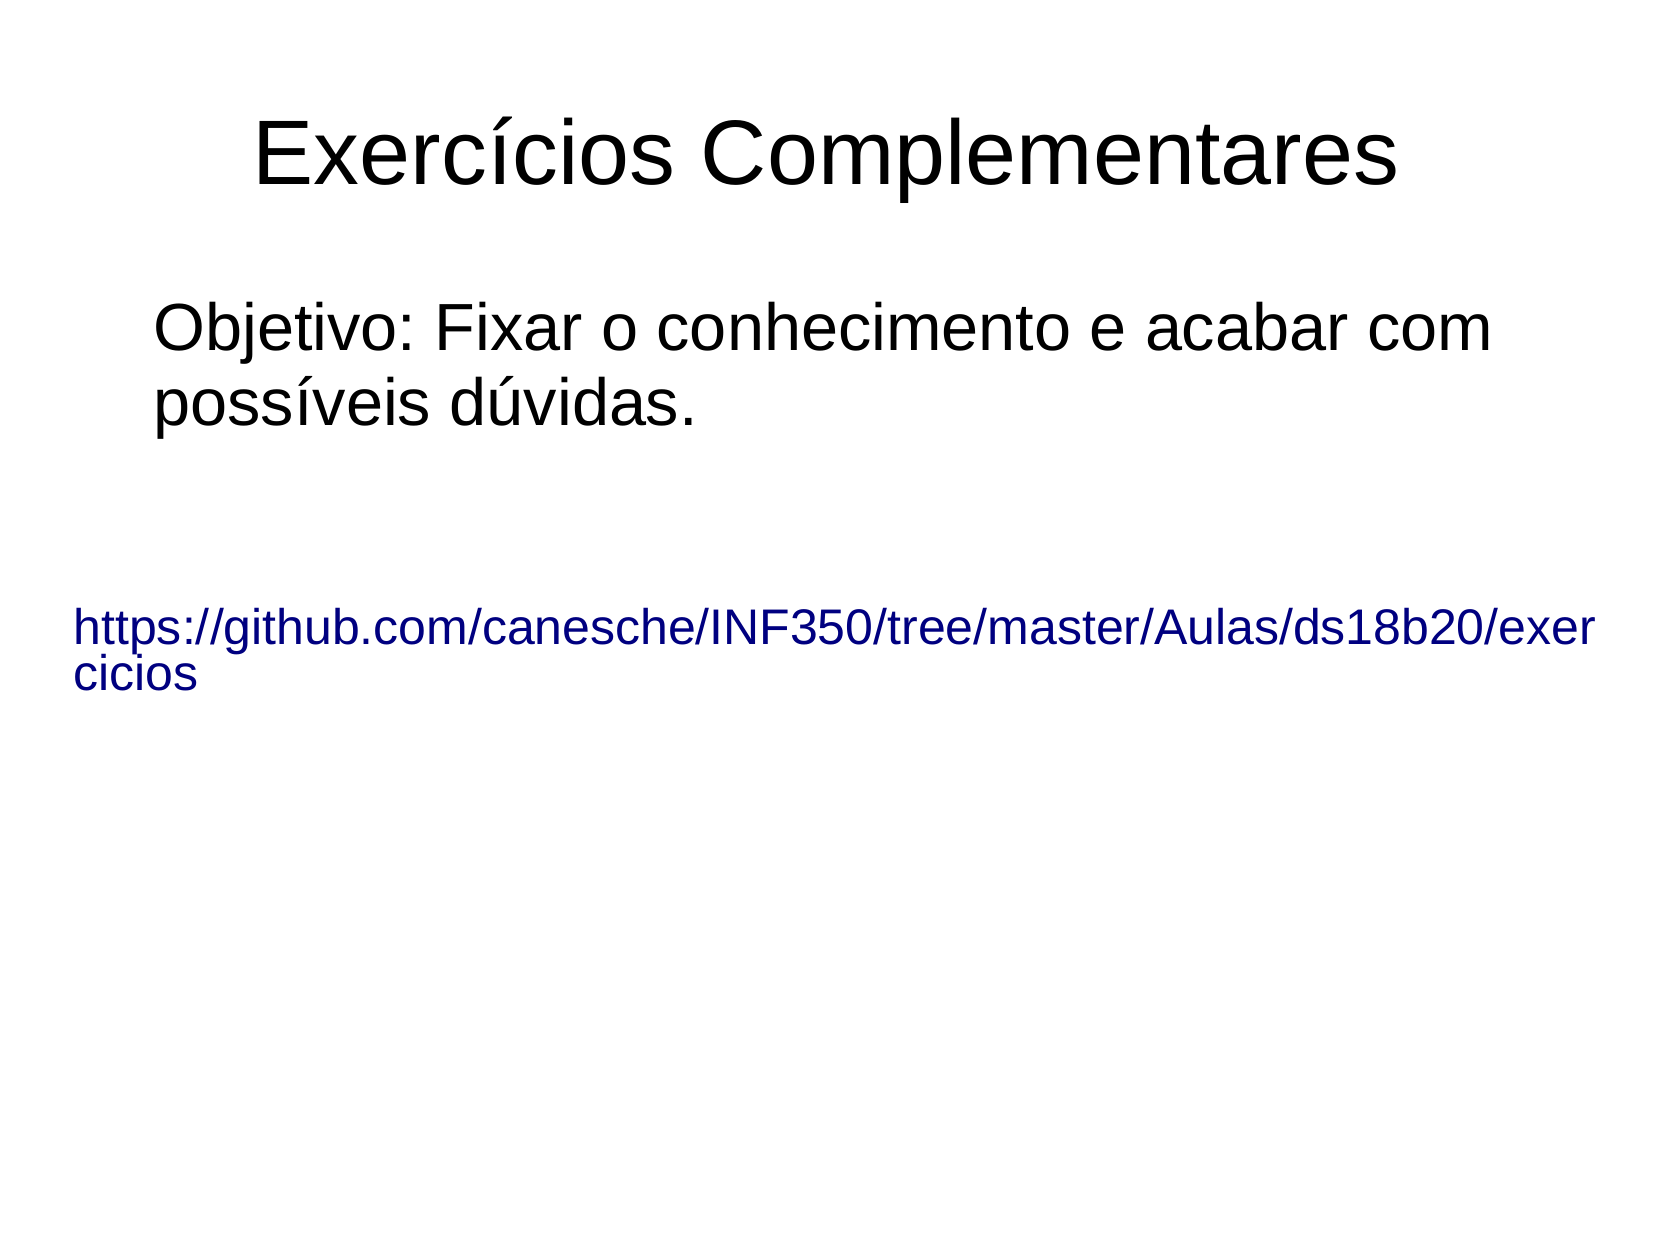

# Exercícios Complementares
Objetivo: Fixar o conhecimento e acabar com possíveis dúvidas.
https://github.com/canesche/INF350/tree/master/Aulas/ds18b20/exercicios